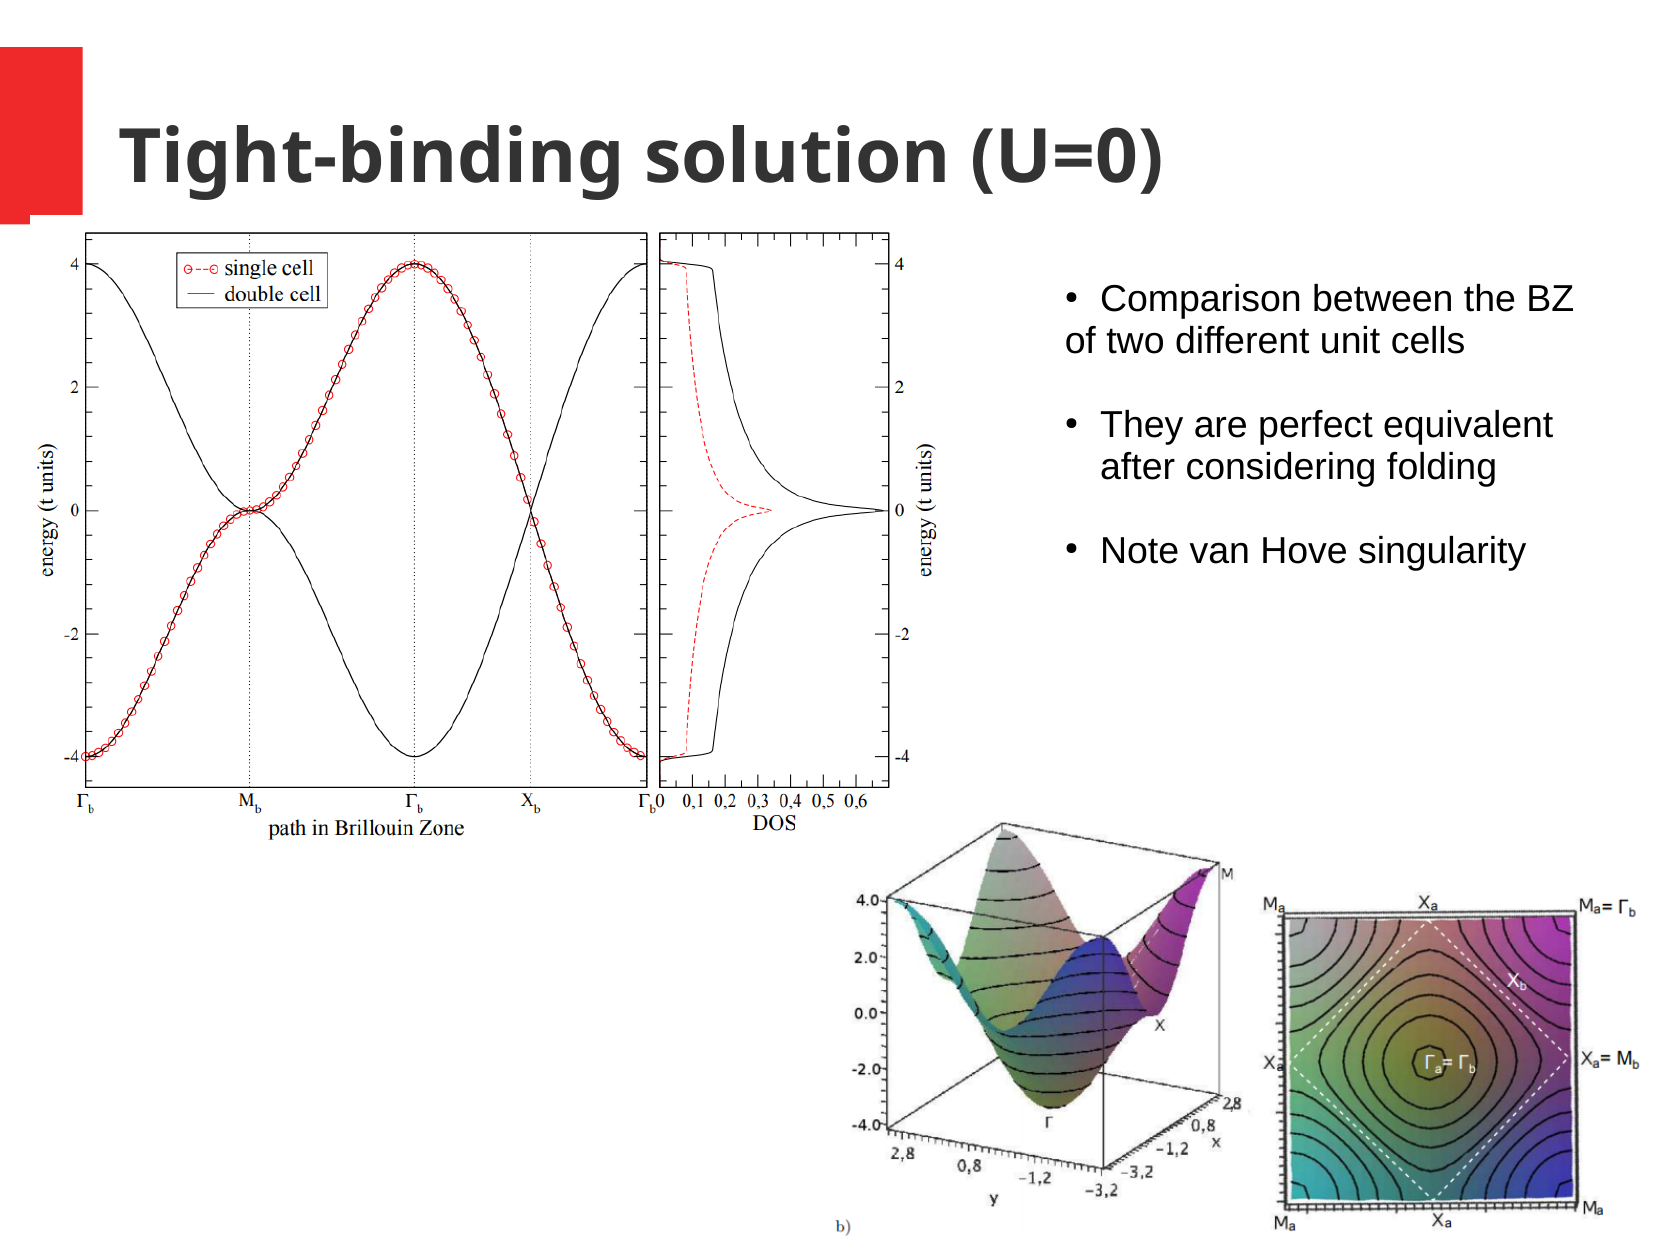

# Tight-binding solution (U=0)
Comparison between the BZ
of two different unit cells
They are perfect equivalent
after considering folding
Note van Hove singularity
5